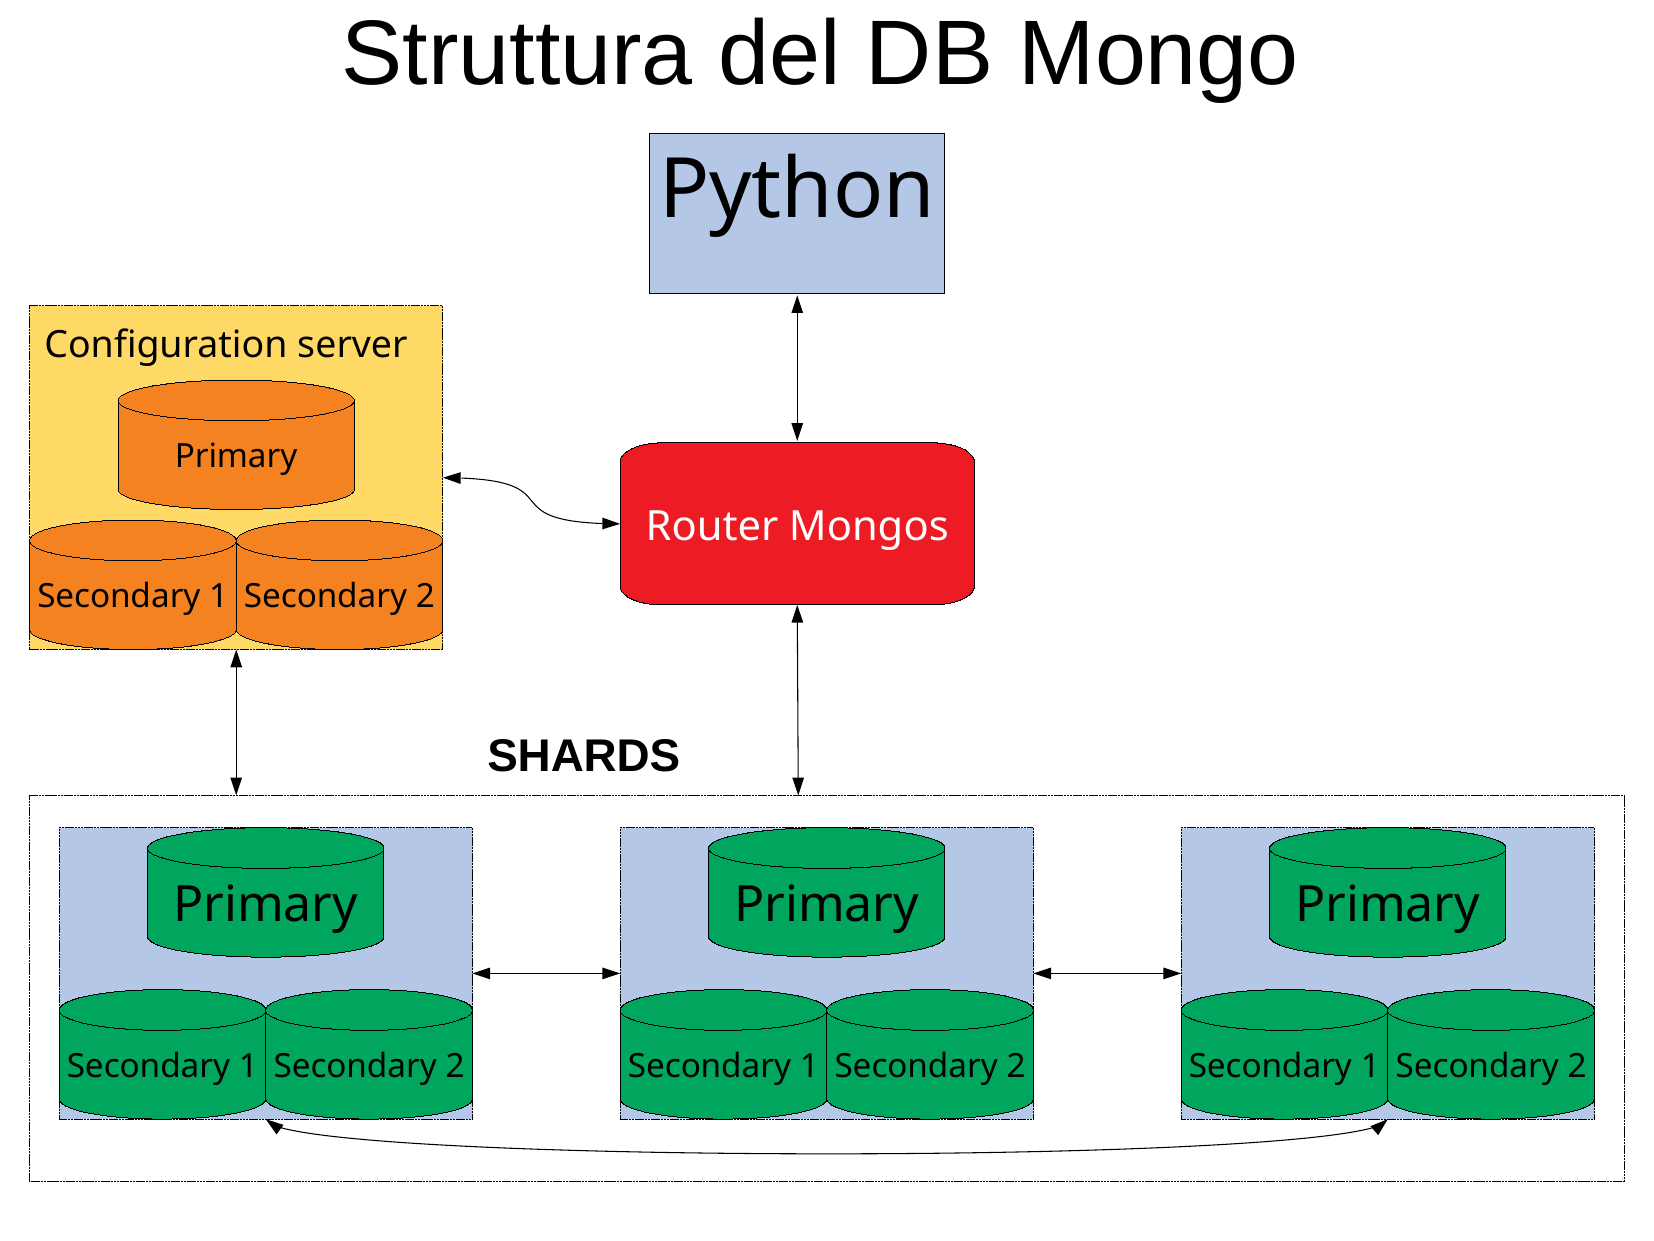

# Struttura del DB Mongo
Python
Configuration server
Primary
Router Mongos
Secondary 1
Secondary 2
SHARDS
Primary
Primary
Primary
Secondary 1
Secondary 2
Secondary 1
Secondary 2
Secondary 1
Secondary 2